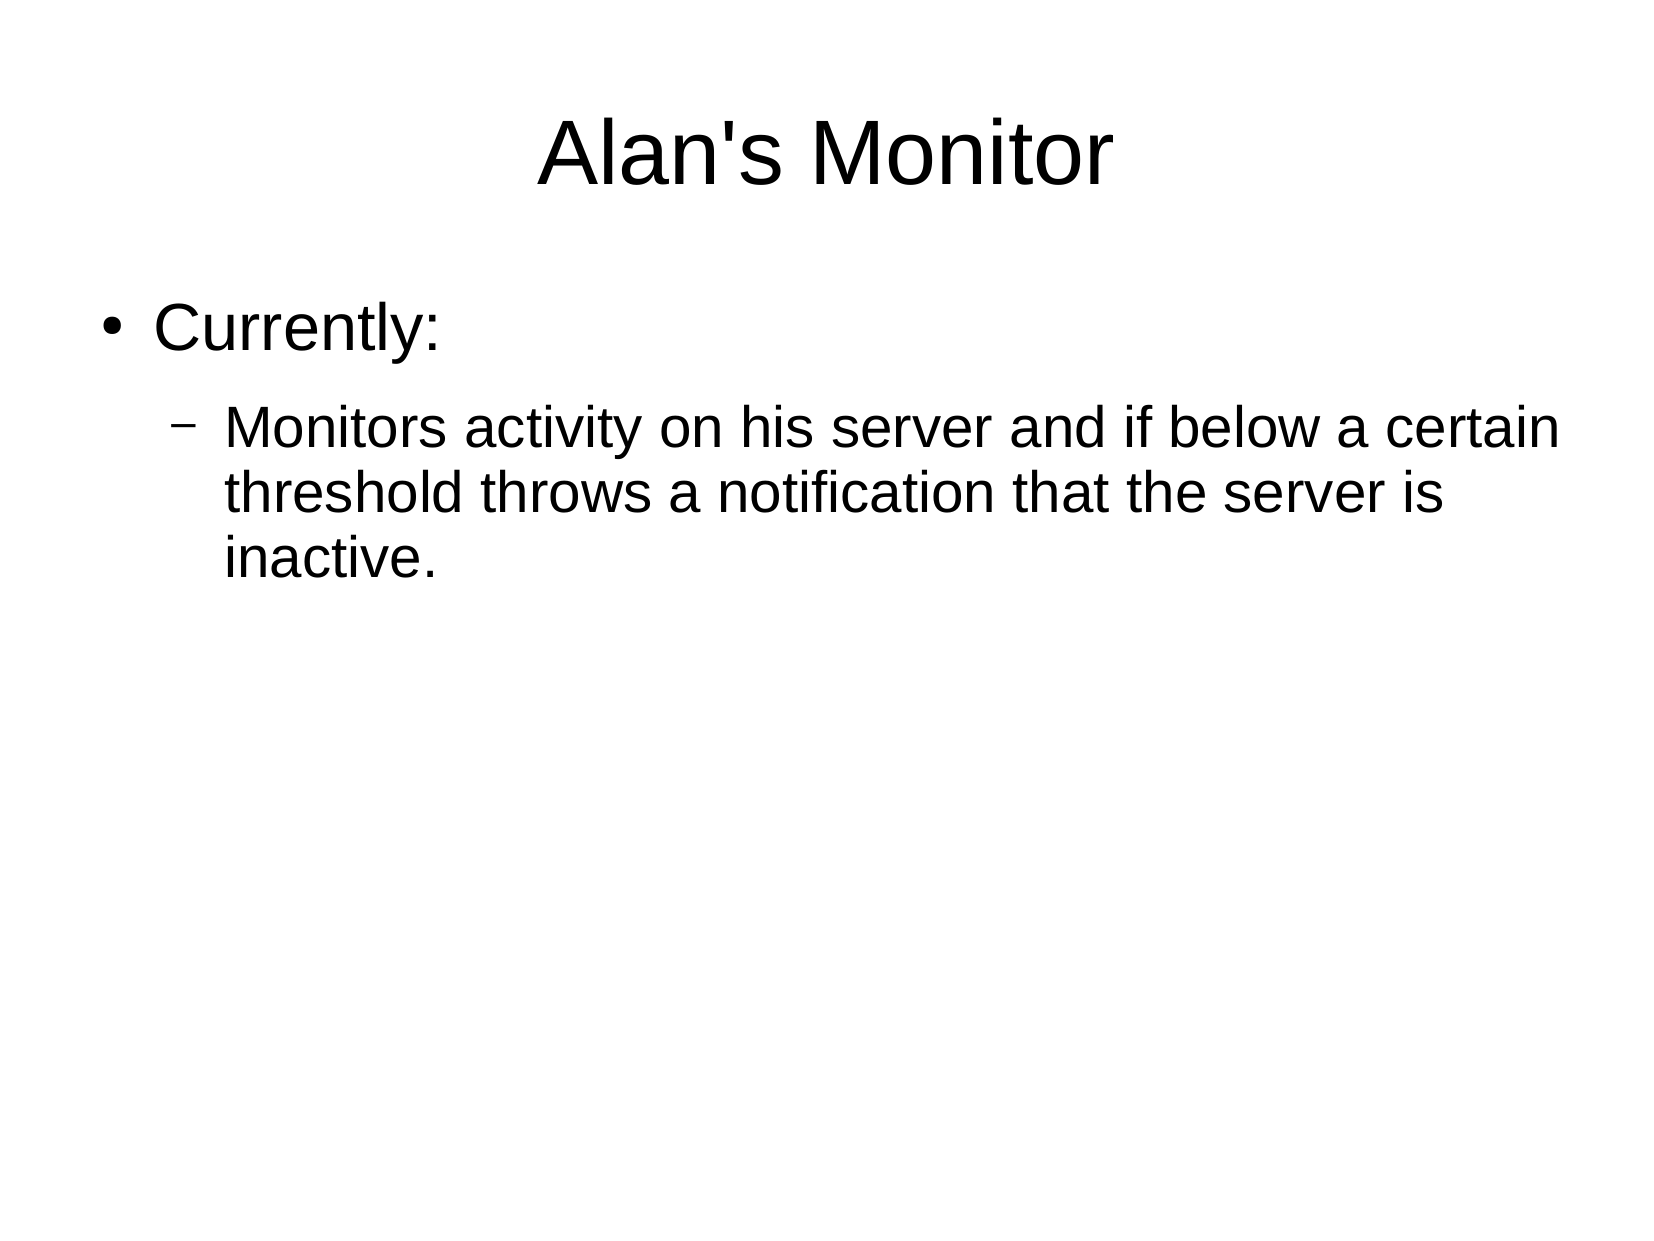

# Alan's Monitor
Currently:
Monitors activity on his server and if below a certain threshold throws a notification that the server is inactive.